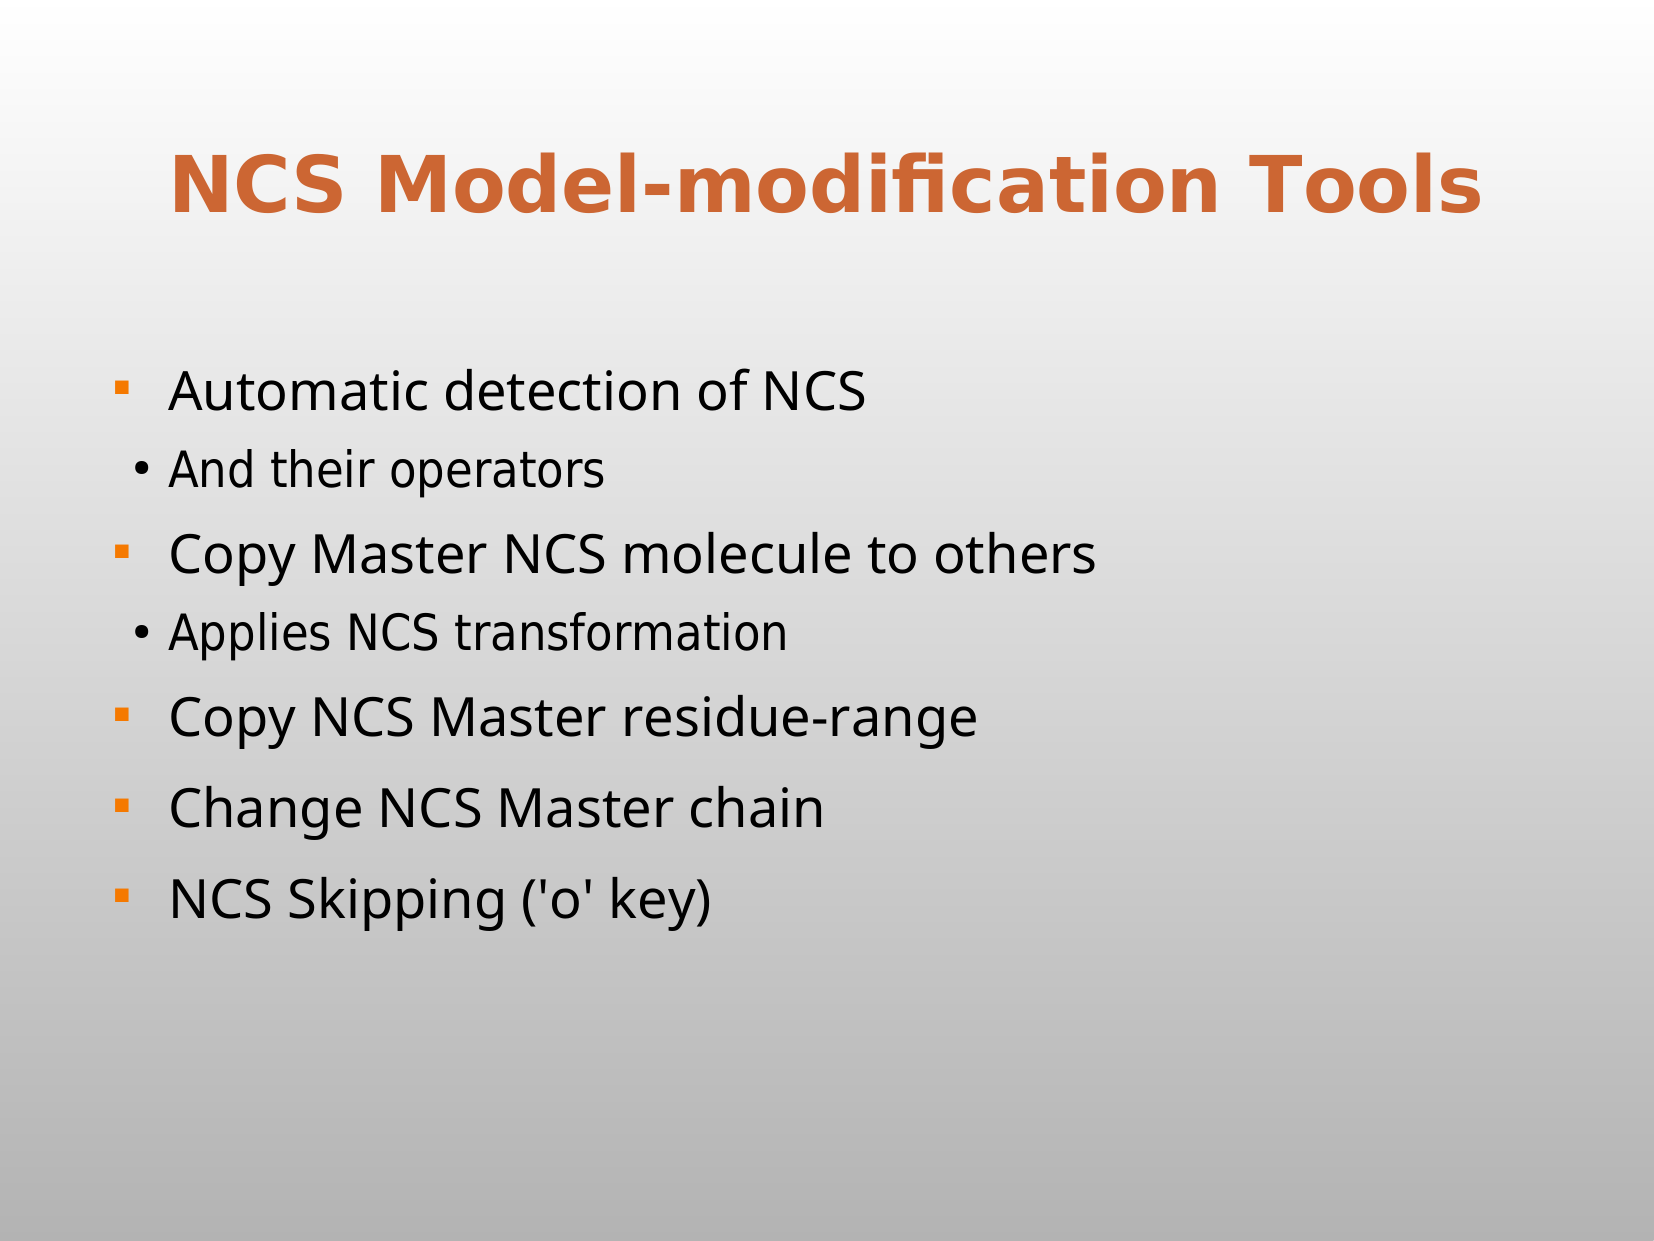

# NCS Model-modification Tools
Automatic detection of NCS
And their operators
Copy Master NCS molecule to others
Applies NCS transformation
Copy NCS Master residue-range
Change NCS Master chain
NCS Skipping ('o' key)